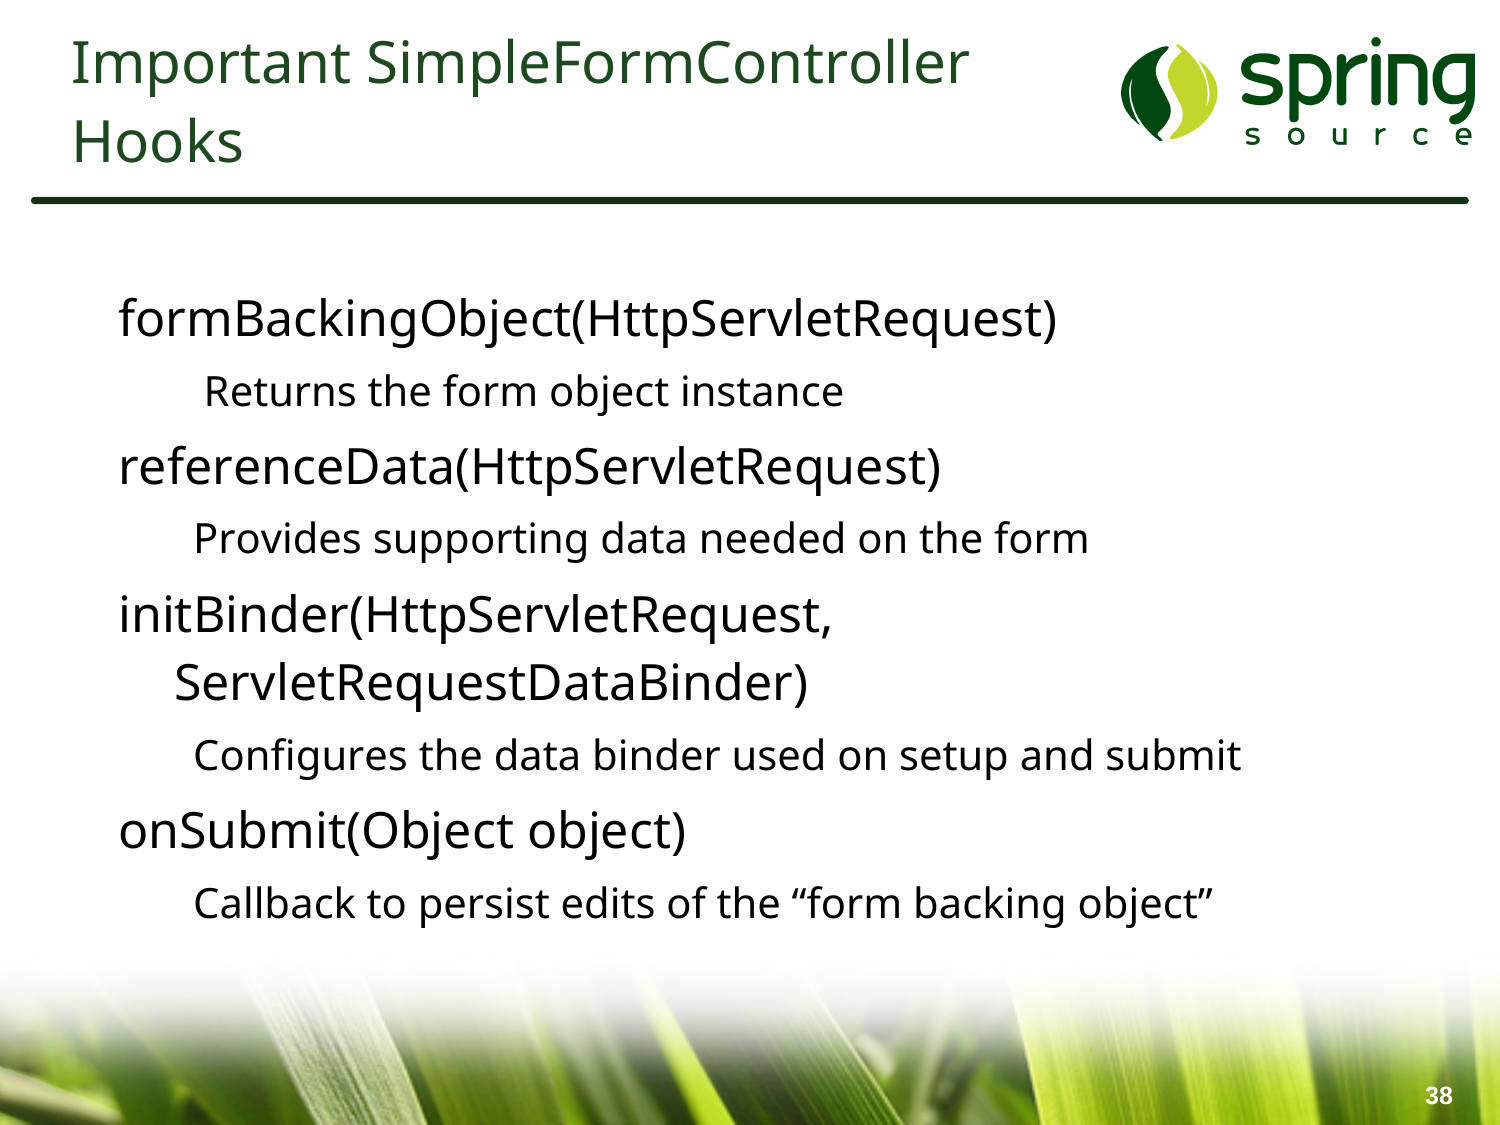

# Important SimpleFormController Hooks
formBackingObject(HttpServletRequest)
 Returns the form object instance
referenceData(HttpServletRequest)
Provides supporting data needed on the form
initBinder(HttpServletRequest, ServletRequestDataBinder)
Configures the data binder used on setup and submit
onSubmit(Object object)
Callback to persist edits of the “form backing object”